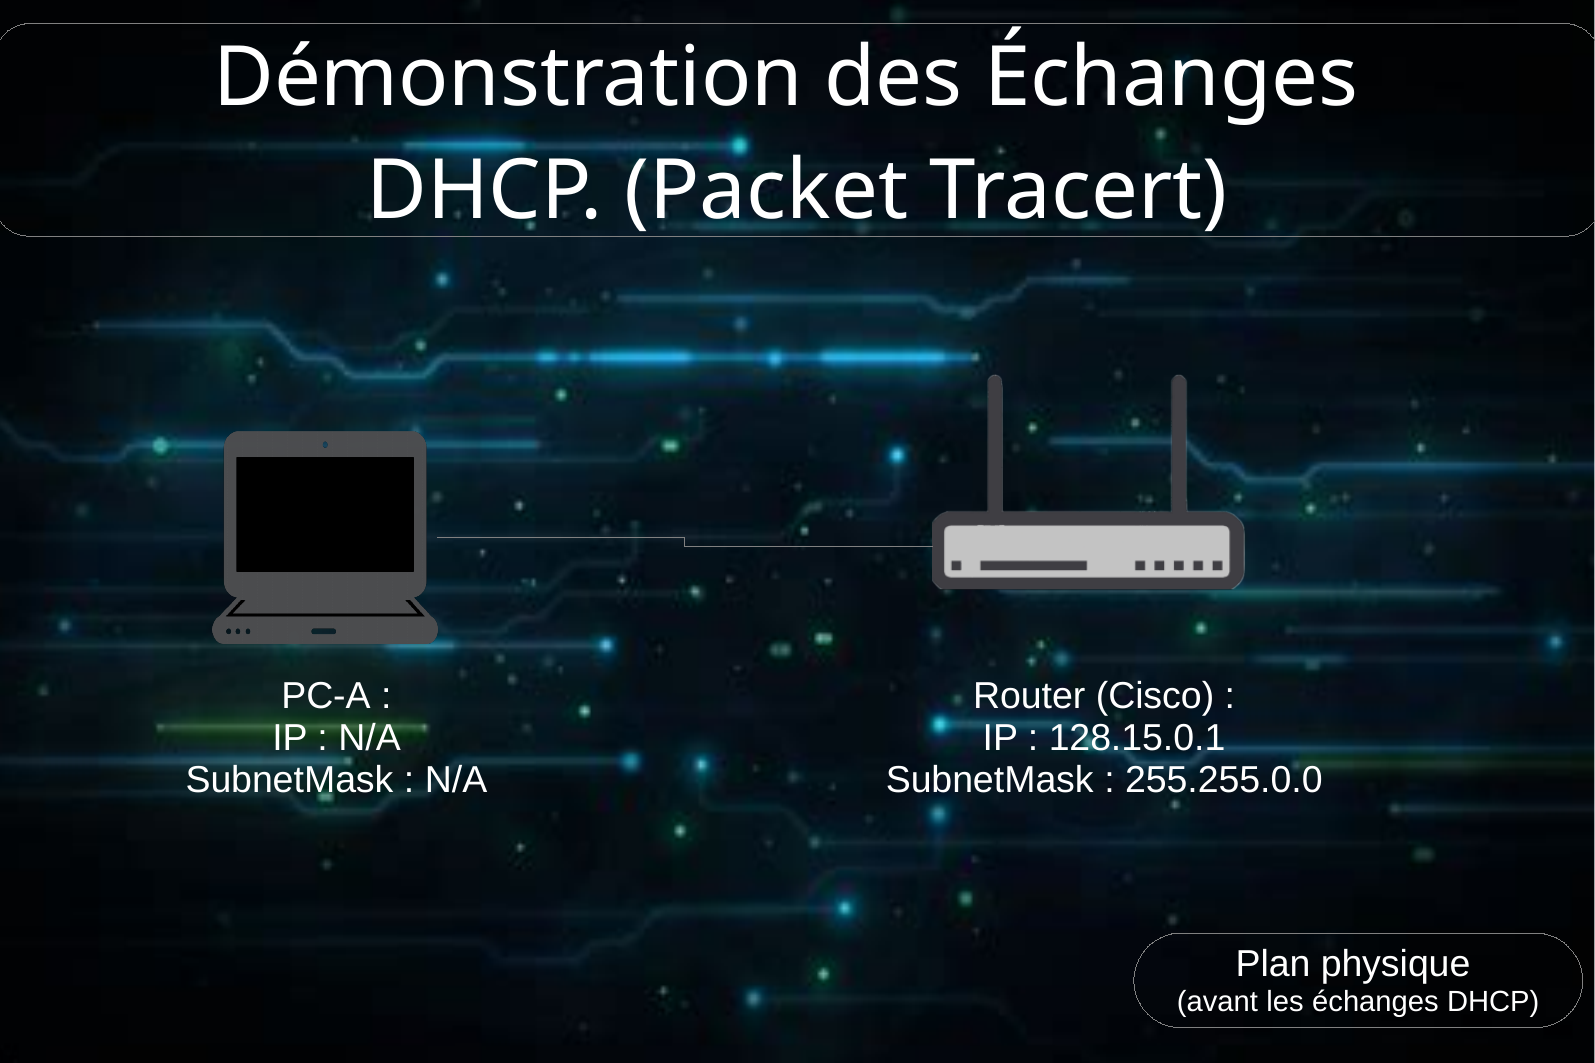

Démonstration des Échanges
DHCP. (Packet Tracert)
Router (Cisco) :
IP : 128.15.0.1
SubnetMask : 255.255.0.0
PC-A :
IP : N/A
SubnetMask : N/A
Plan physique
(avant les échanges DHCP)